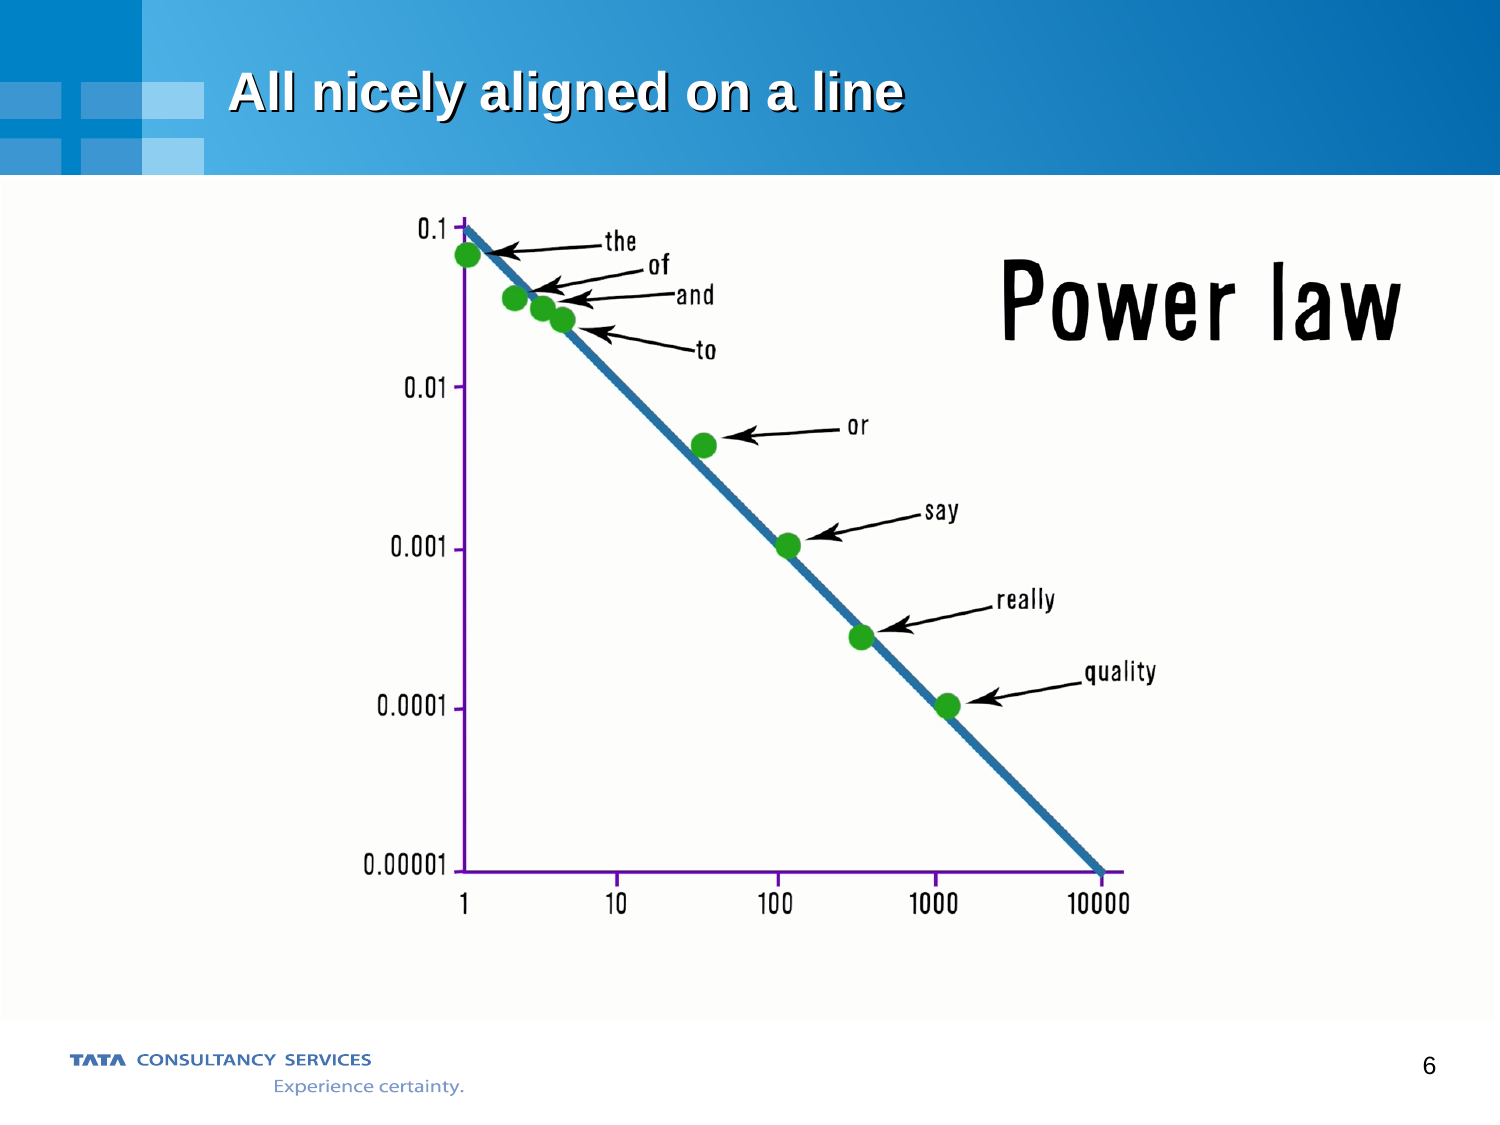

# All nicely aligned on a line